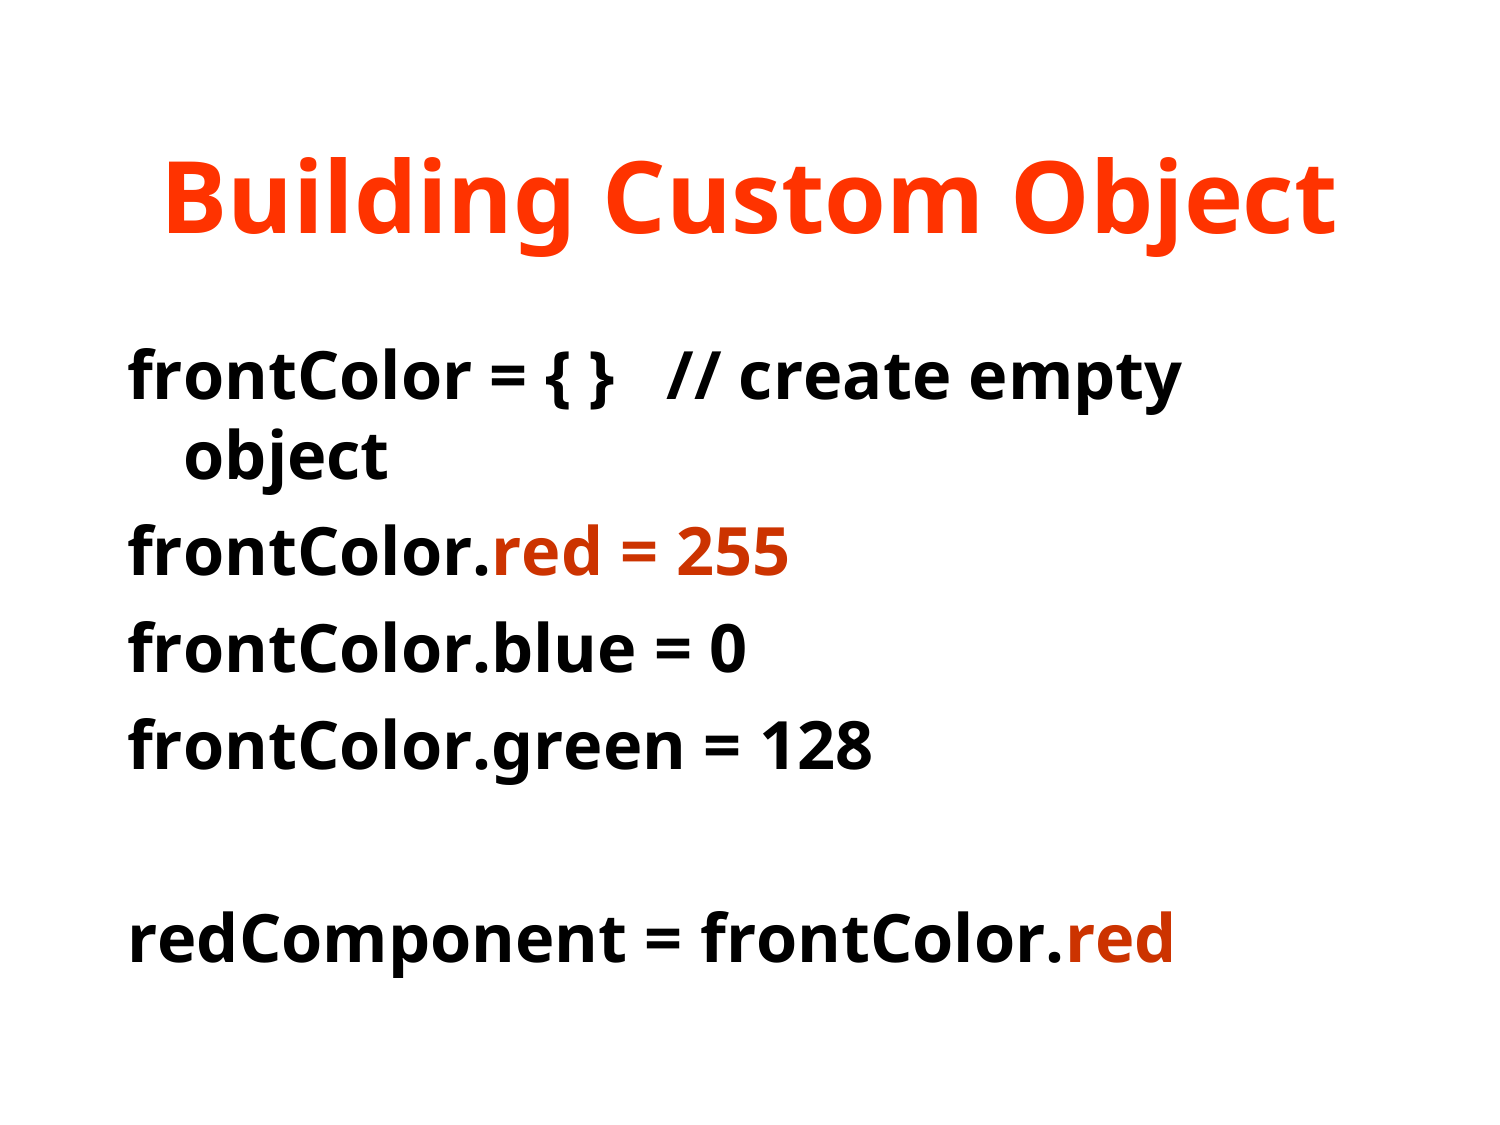

# Building Custom Object
frontColor = { } // create empty object
frontColor.red = 255
frontColor.blue = 0
frontColor.green = 128
redComponent = frontColor.red